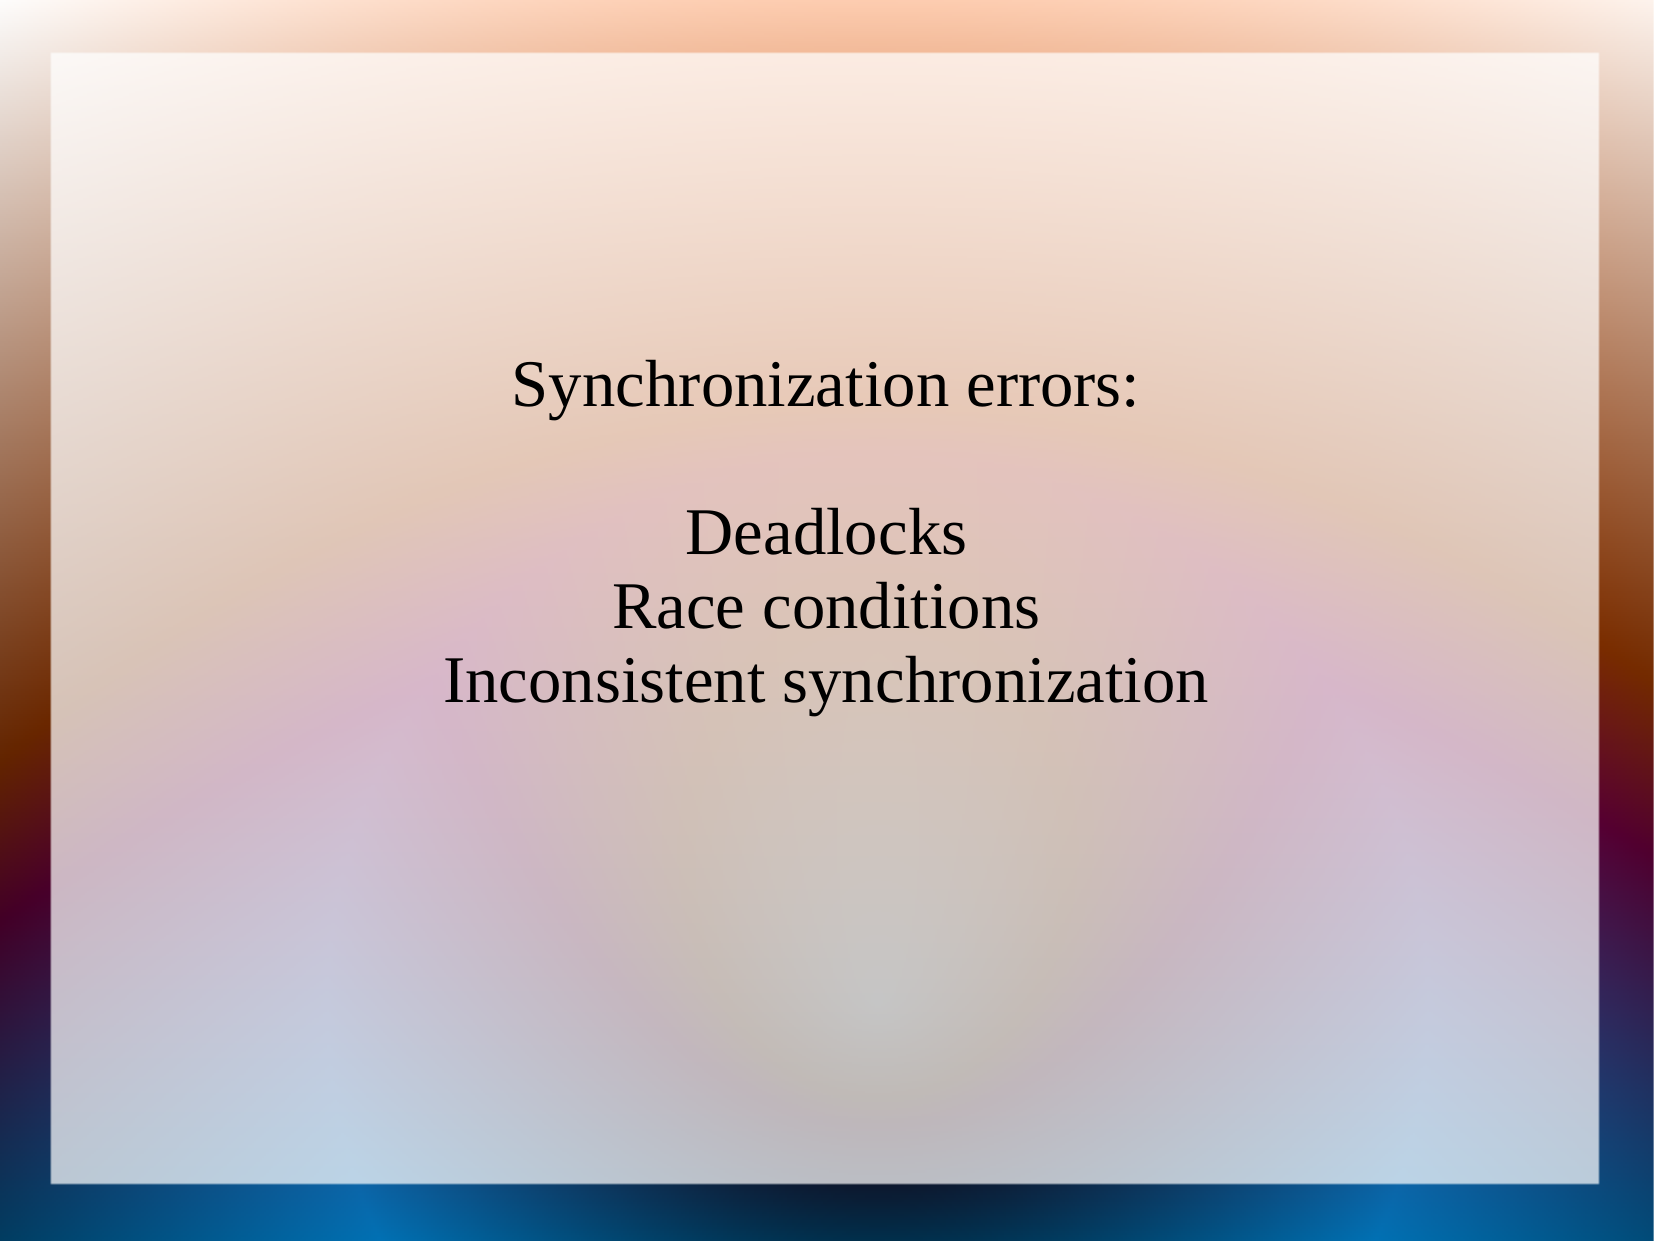

# Synchronization errors:
Deadlocks
Race conditions
Inconsistent synchronization